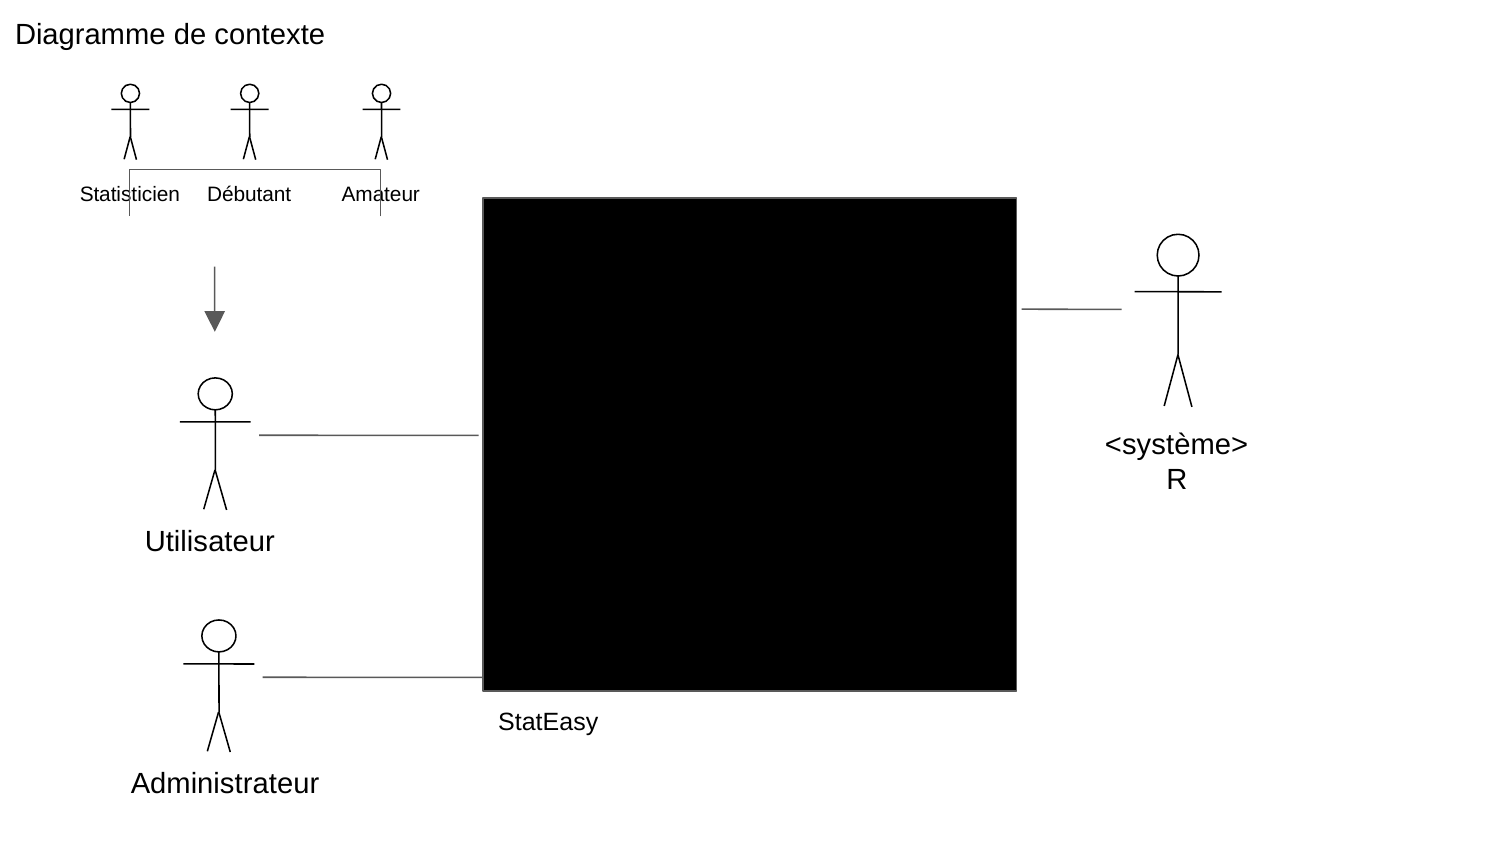

Diagramme de contexte
Statisticien
Débutant
Amateur
<système>
R
Utilisateur
StatEasy
Administrateur